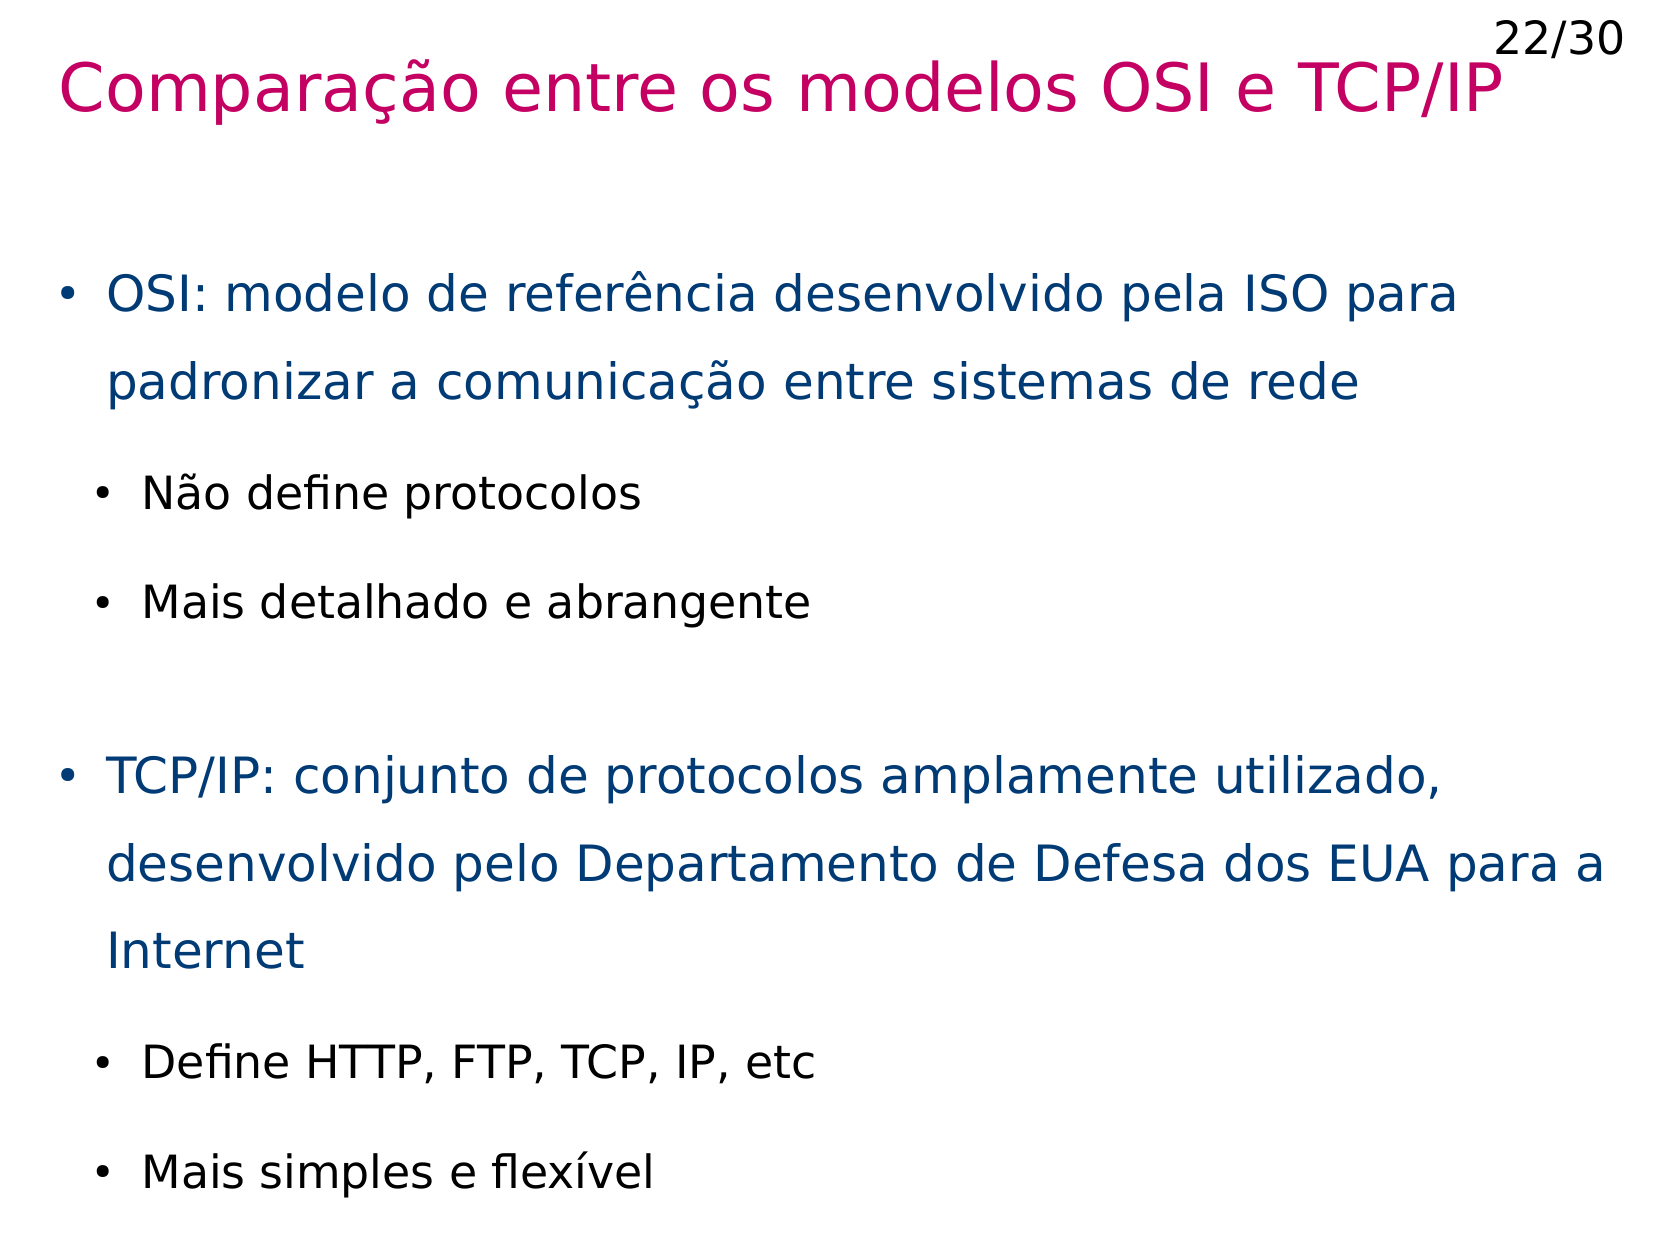

22
# Comparação entre os modelos OSI e TCP/IP
OSI: modelo de referência desenvolvido pela ISO para padronizar a comunicação entre sistemas de rede
Não define protocolos
Mais detalhado e abrangente
TCP/IP: conjunto de protocolos amplamente utilizado, desenvolvido pelo Departamento de Defesa dos EUA para a Internet
Define HTTP, FTP, TCP, IP, etc
Mais simples e flexível